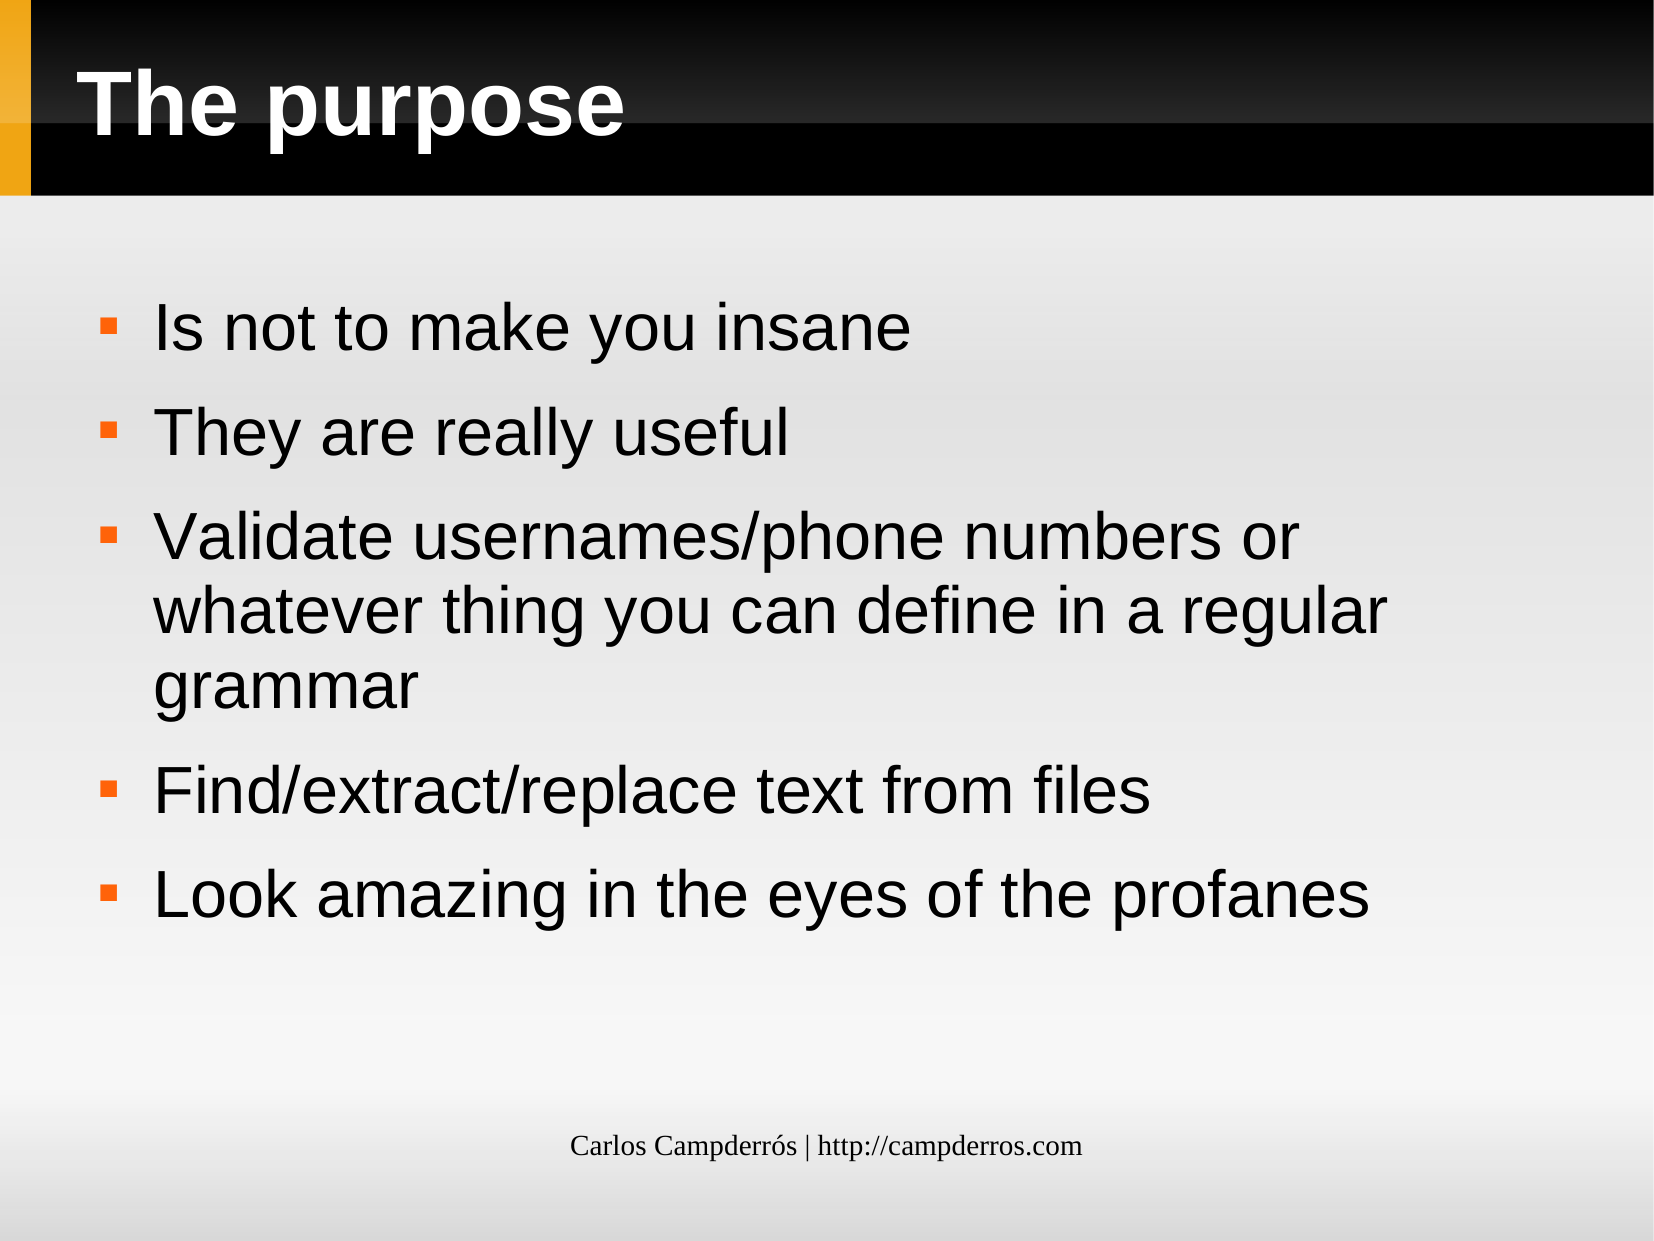

# The purpose
Is not to make you insane
They are really useful
Validate usernames/phone numbers or whatever thing you can define in a regular grammar
Find/extract/replace text from files
Look amazing in the eyes of the profanes
Carlos Campderrós | http://campderros.com